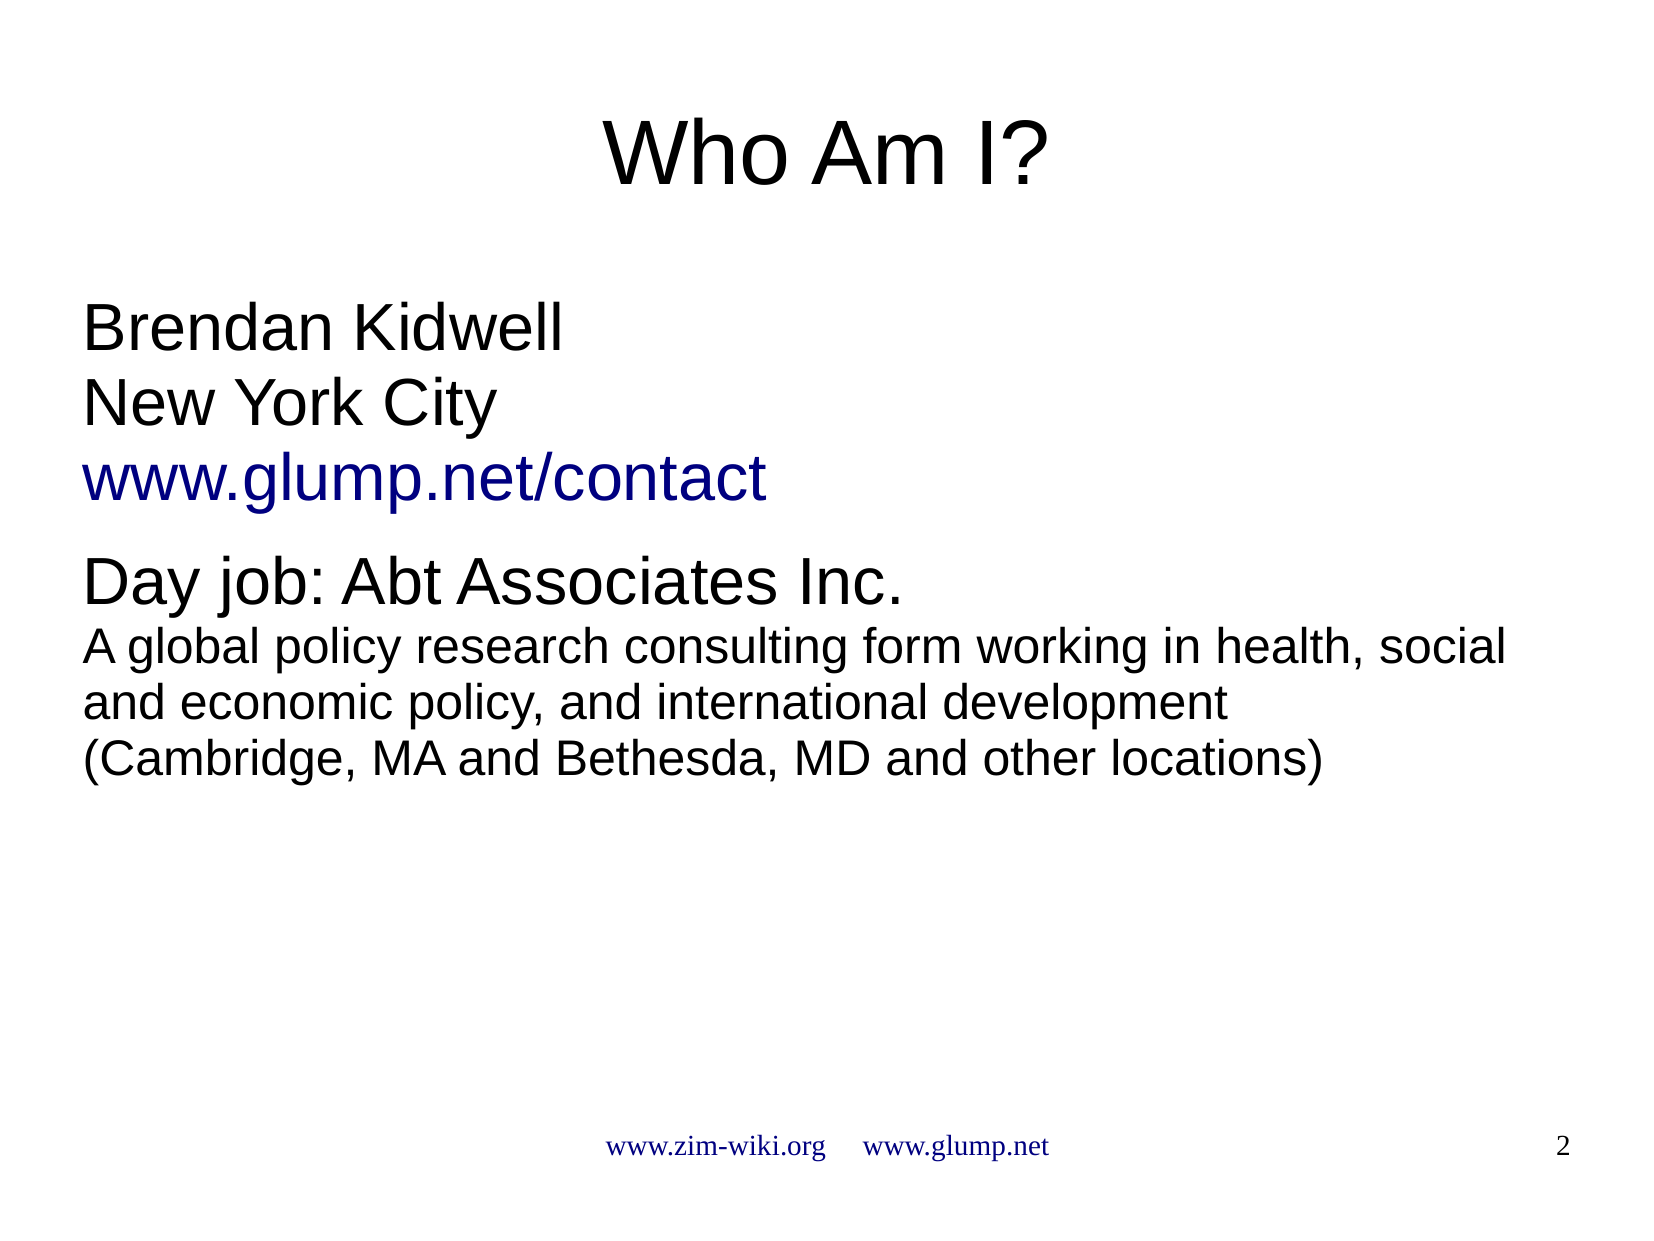

# Who Am I?
Brendan Kidwell
New York City
www.glump.net/contact
Day job: Abt Associates Inc.
A global policy research consulting form working in health, social and economic policy, and international development
(Cambridge, MA and Bethesda, MD and other locations)
2